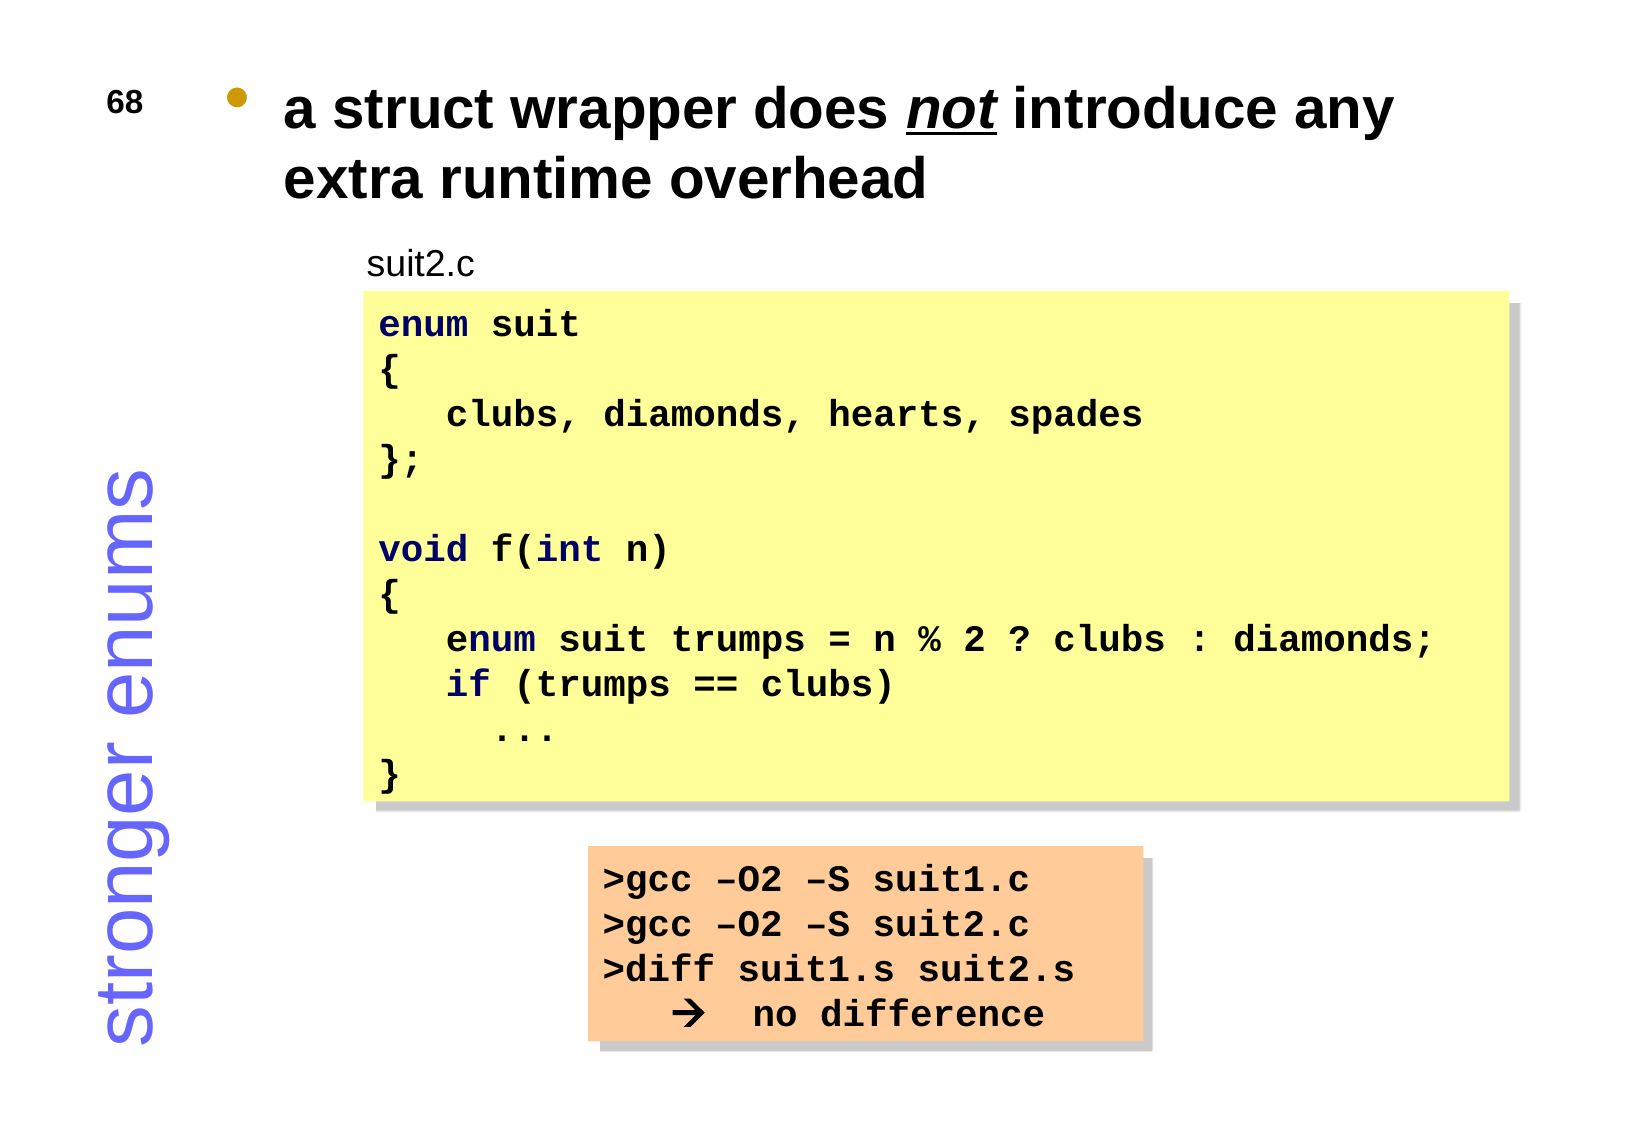

68
a struct wrapper does not introduce any extra runtime overhead
suit2.c
enum suit
{
 clubs, diamonds, hearts, spades
};
void f(int n)
{
 enum suit trumps = n % 2 ? clubs : diamonds;
 if (trumps == clubs)
 ...
}
# stronger enums
>gcc –O2 –S suit1.c
>gcc –O2 –S suit2.c
>diff suit1.s suit2.s
  no difference